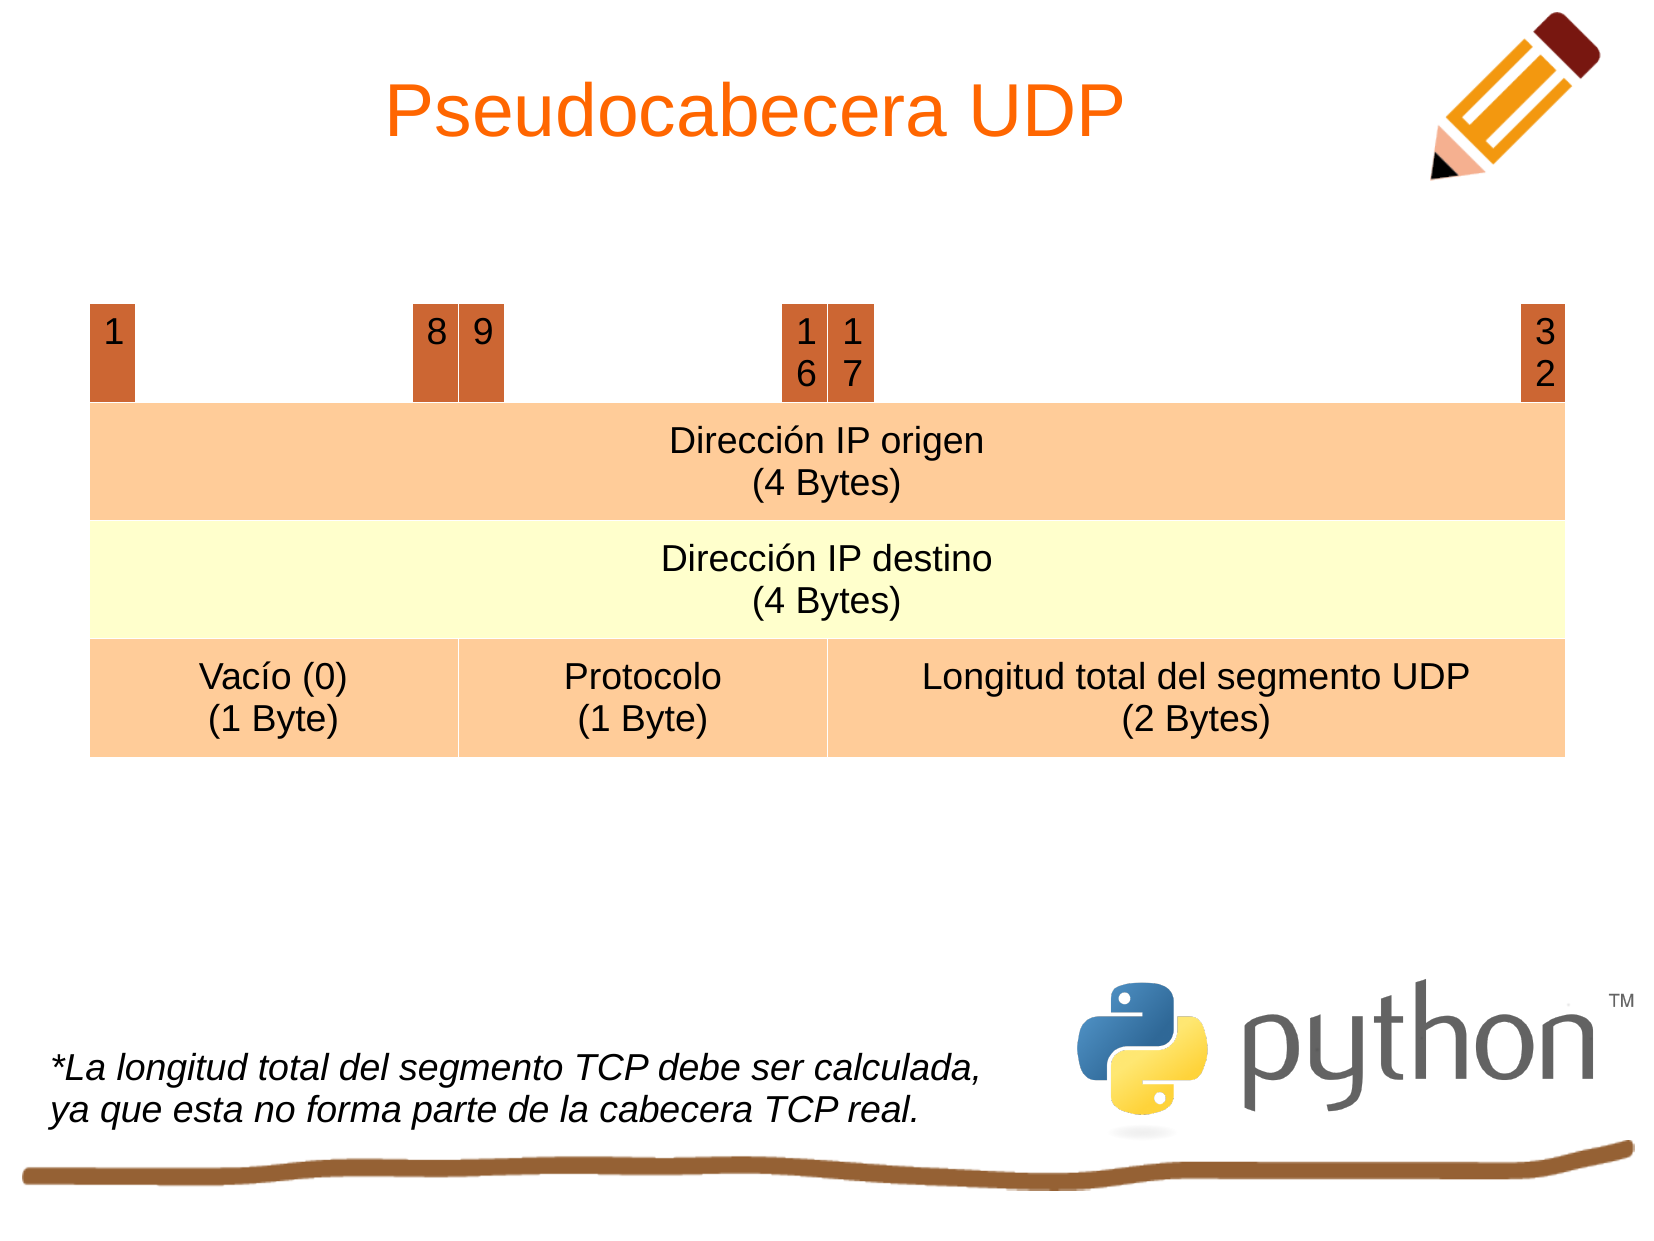

# Pseudocabecera UDP
| 1 | | | | | | | 8 | 9 | | | | | | | 16 | 17 | | | | | | | | | | | | | | | 32 |
| --- | --- | --- | --- | --- | --- | --- | --- | --- | --- | --- | --- | --- | --- | --- | --- | --- | --- | --- | --- | --- | --- | --- | --- | --- | --- | --- | --- | --- | --- | --- | --- |
| Dirección IP origen (4 Bytes) | | | | | | | | | | | | | | | | | | | | | | | | | | | | | | | |
| Dirección IP destino (4 Bytes) | | | | | | | | | | | | | | | | | | | | | | | | | | | | | | | |
| Vacío (0) (1 Byte) | | | | | | | | Protocolo (1 Byte) | | | | | | | | Longitud total del segmento UDP (2 Bytes) | | | | | | | | | | | | | | | |
*La longitud total del segmento TCP debe ser calculada, ya que esta no forma parte de la cabecera TCP real.